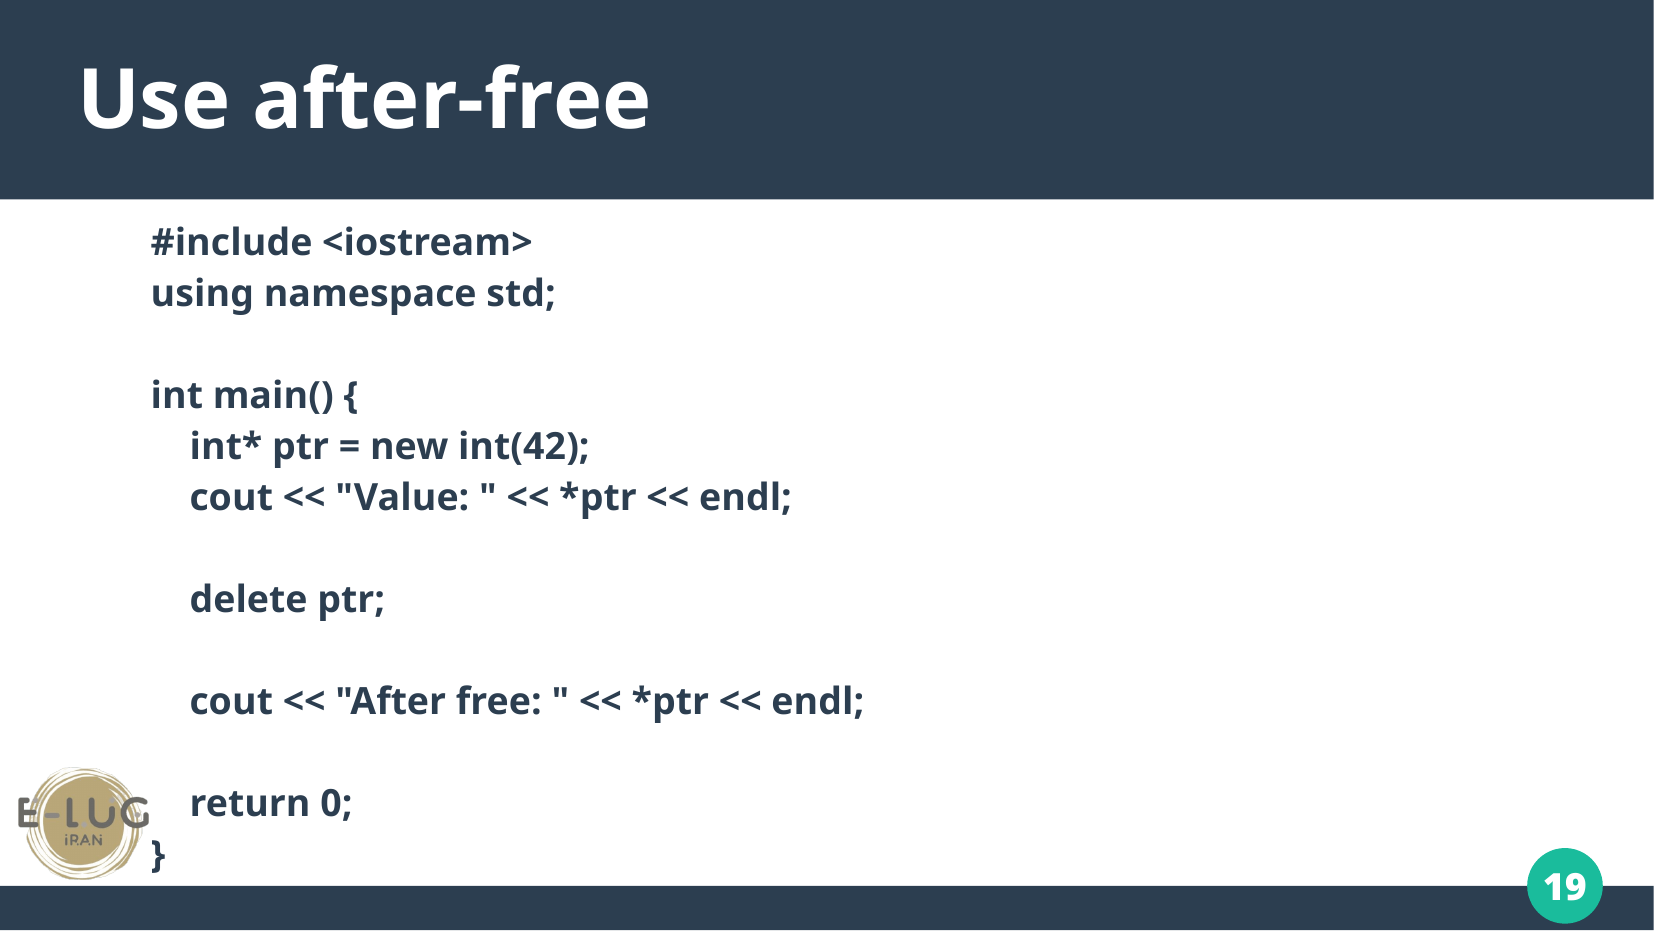

# Use after-free
#include <iostream>
using namespace std;
int main() {
 int* ptr = new int(42);
 cout << "Value: " << *ptr << endl;
 delete ptr;
 cout << "After free: " << *ptr << endl;
 return 0;
}